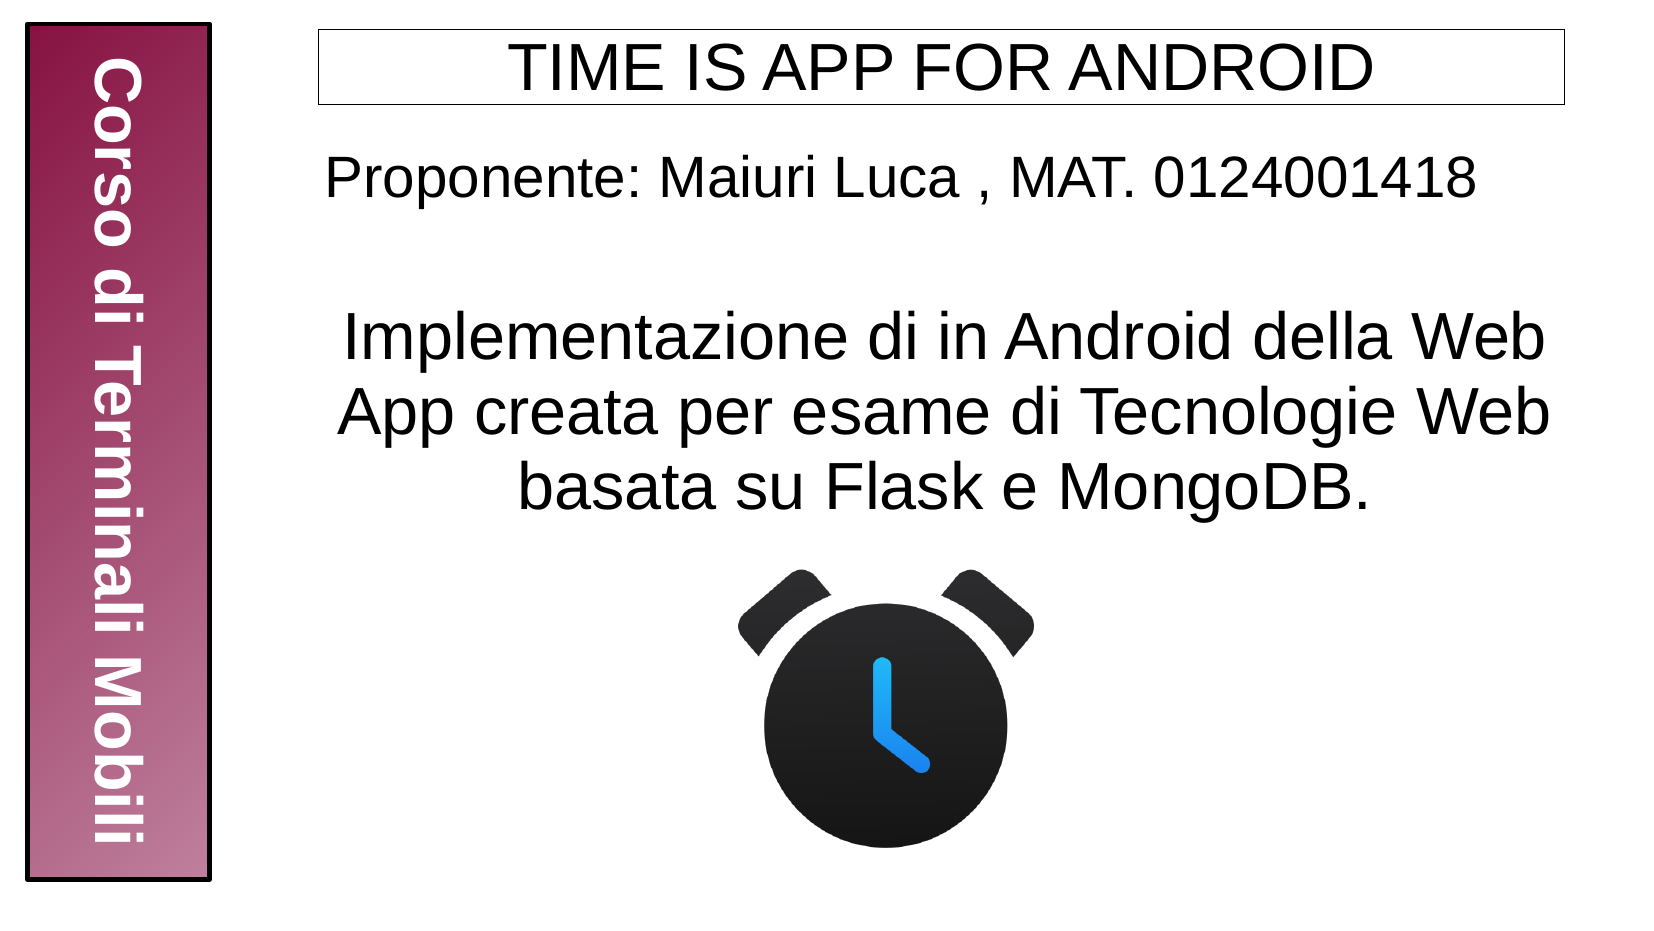

TIME IS APP FOR ANDROID
Proponente: Maiuri Luca , MAT. 0124001418
Implementazione di in Android della Web App creata per esame di Tecnologie Web basata su Flask e MongoDB.
# Corso di Terminali Mobili